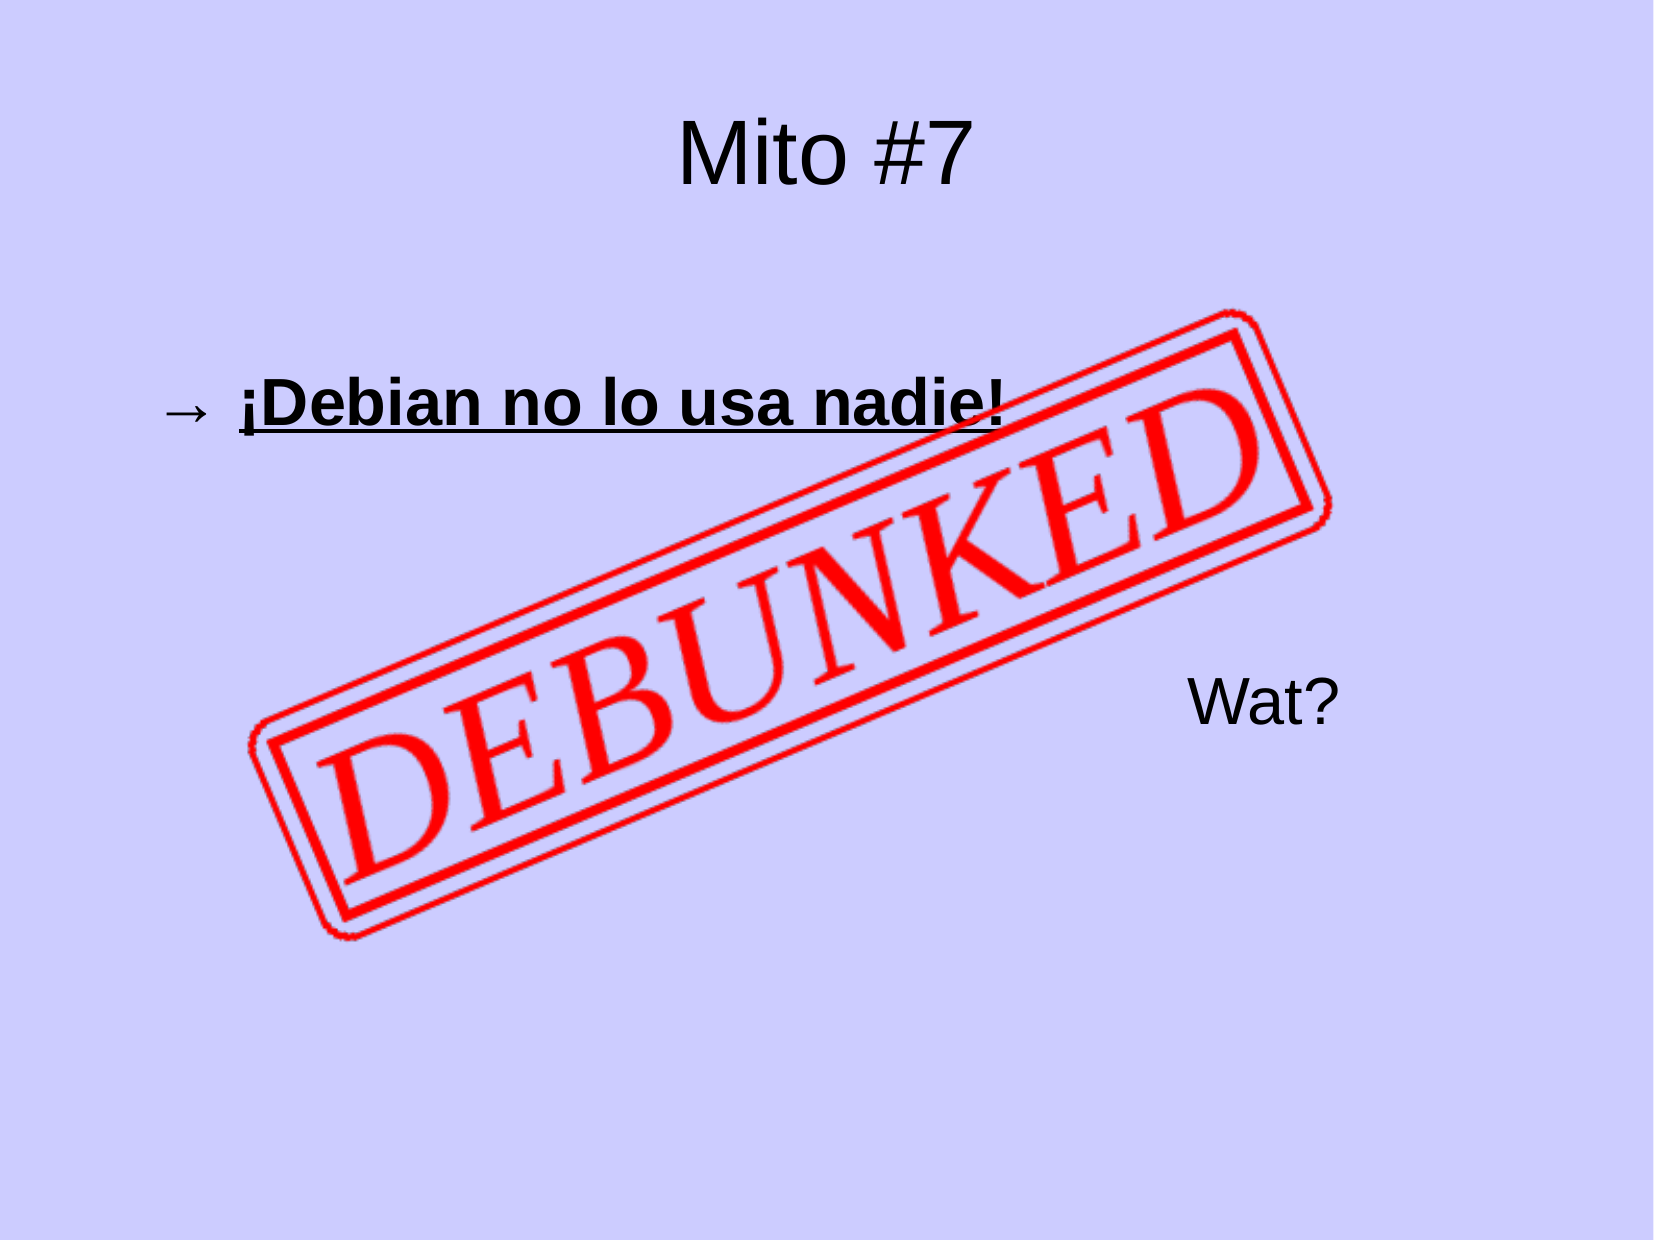

# Mito #7
→ ¡Debian no lo usa nadie!
														Wat?